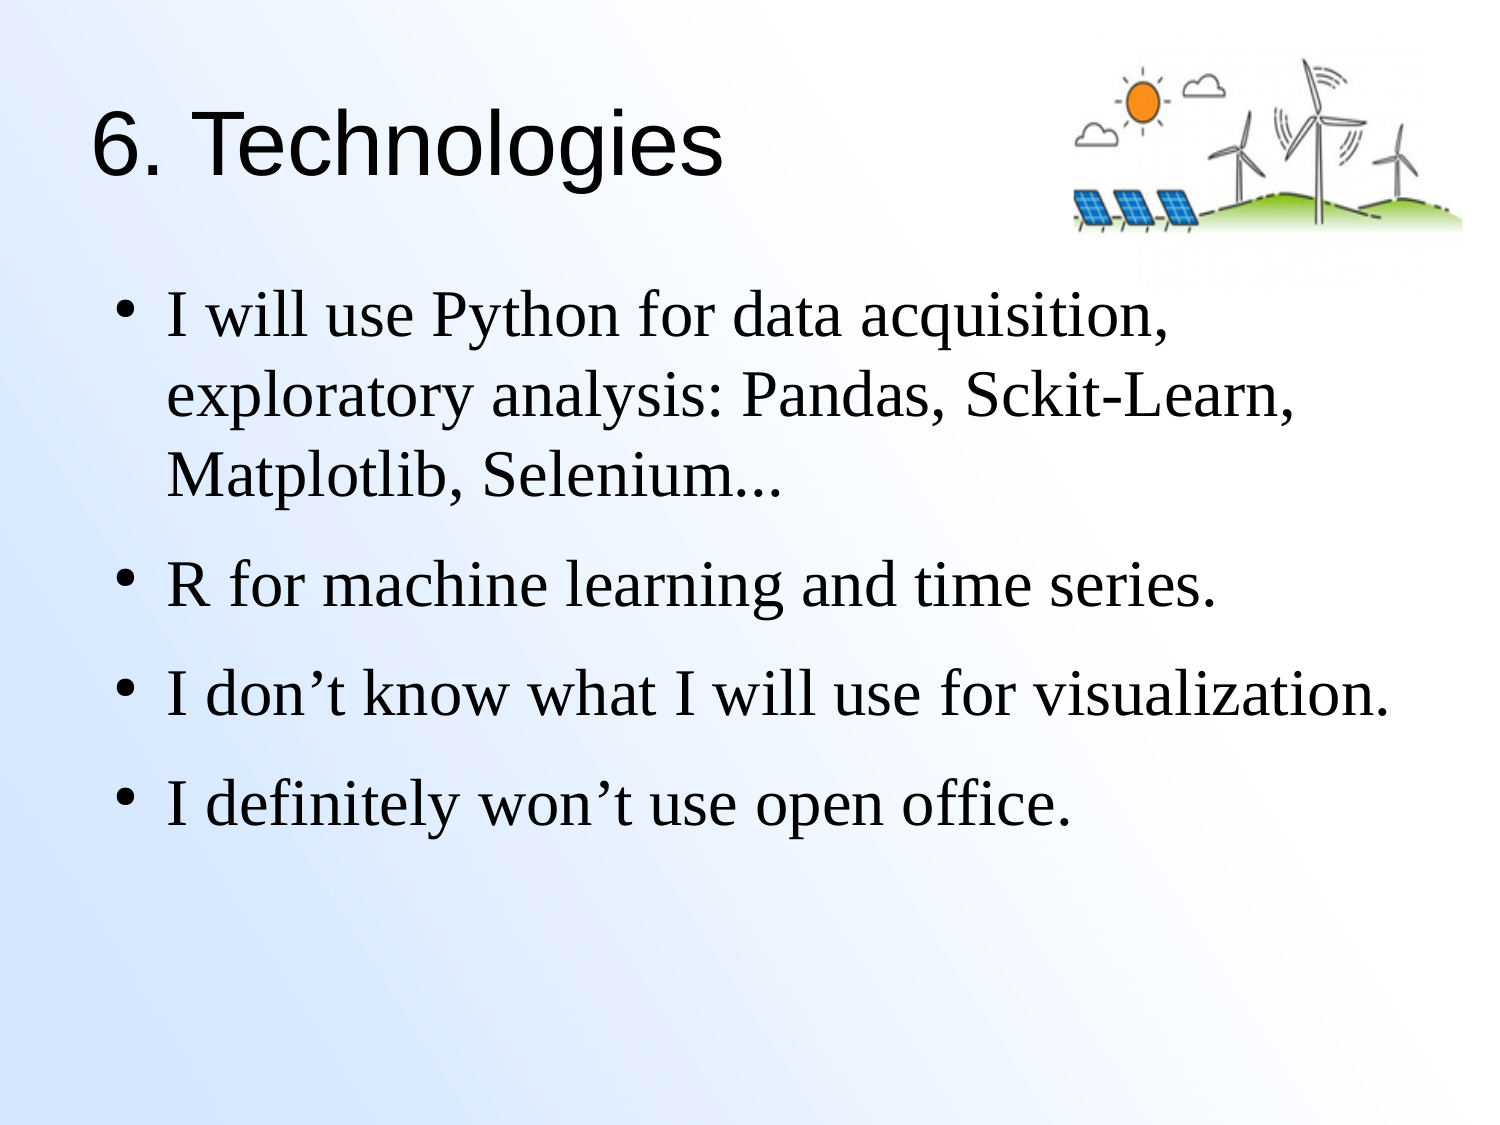

# 6. Technologies
I will use Python for data acquisition, exploratory analysis: Pandas, Sckit-Learn, Matplotlib, Selenium...
R for machine learning and time series.
I don’t know what I will use for visualization.
I definitely won’t use open office.